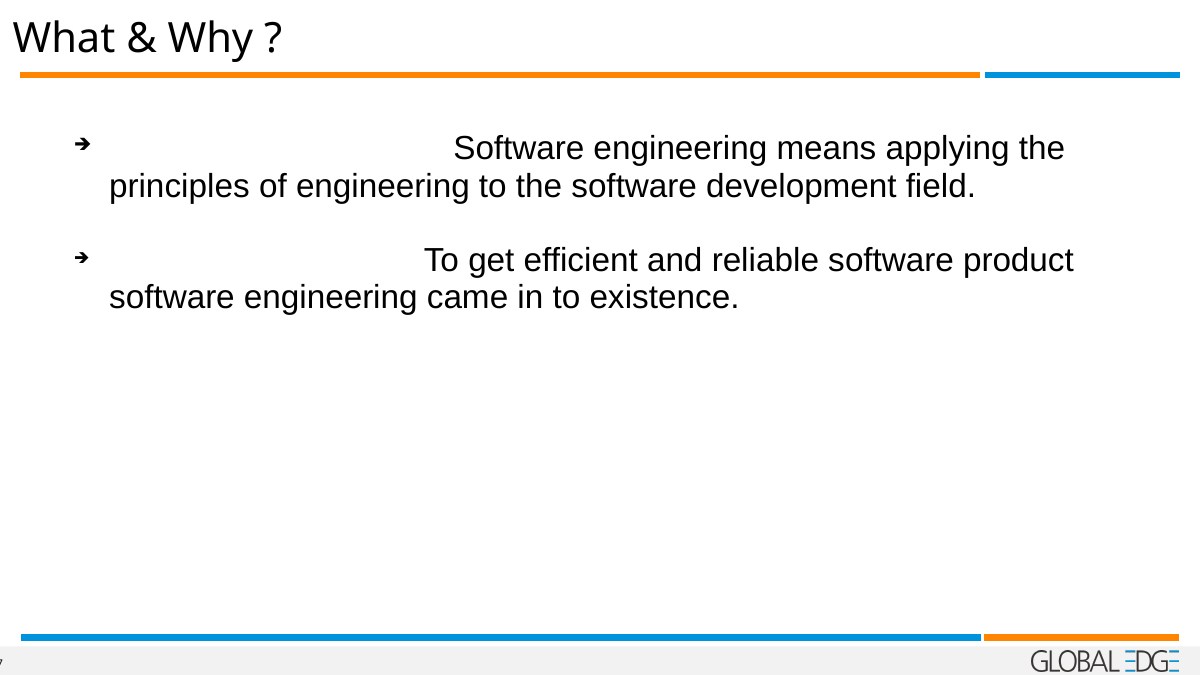

# What & Why ?
 Software engineering means applying the principles of engineering to the software development field.
 To get efficient and reliable software product software engineering came in to existence.